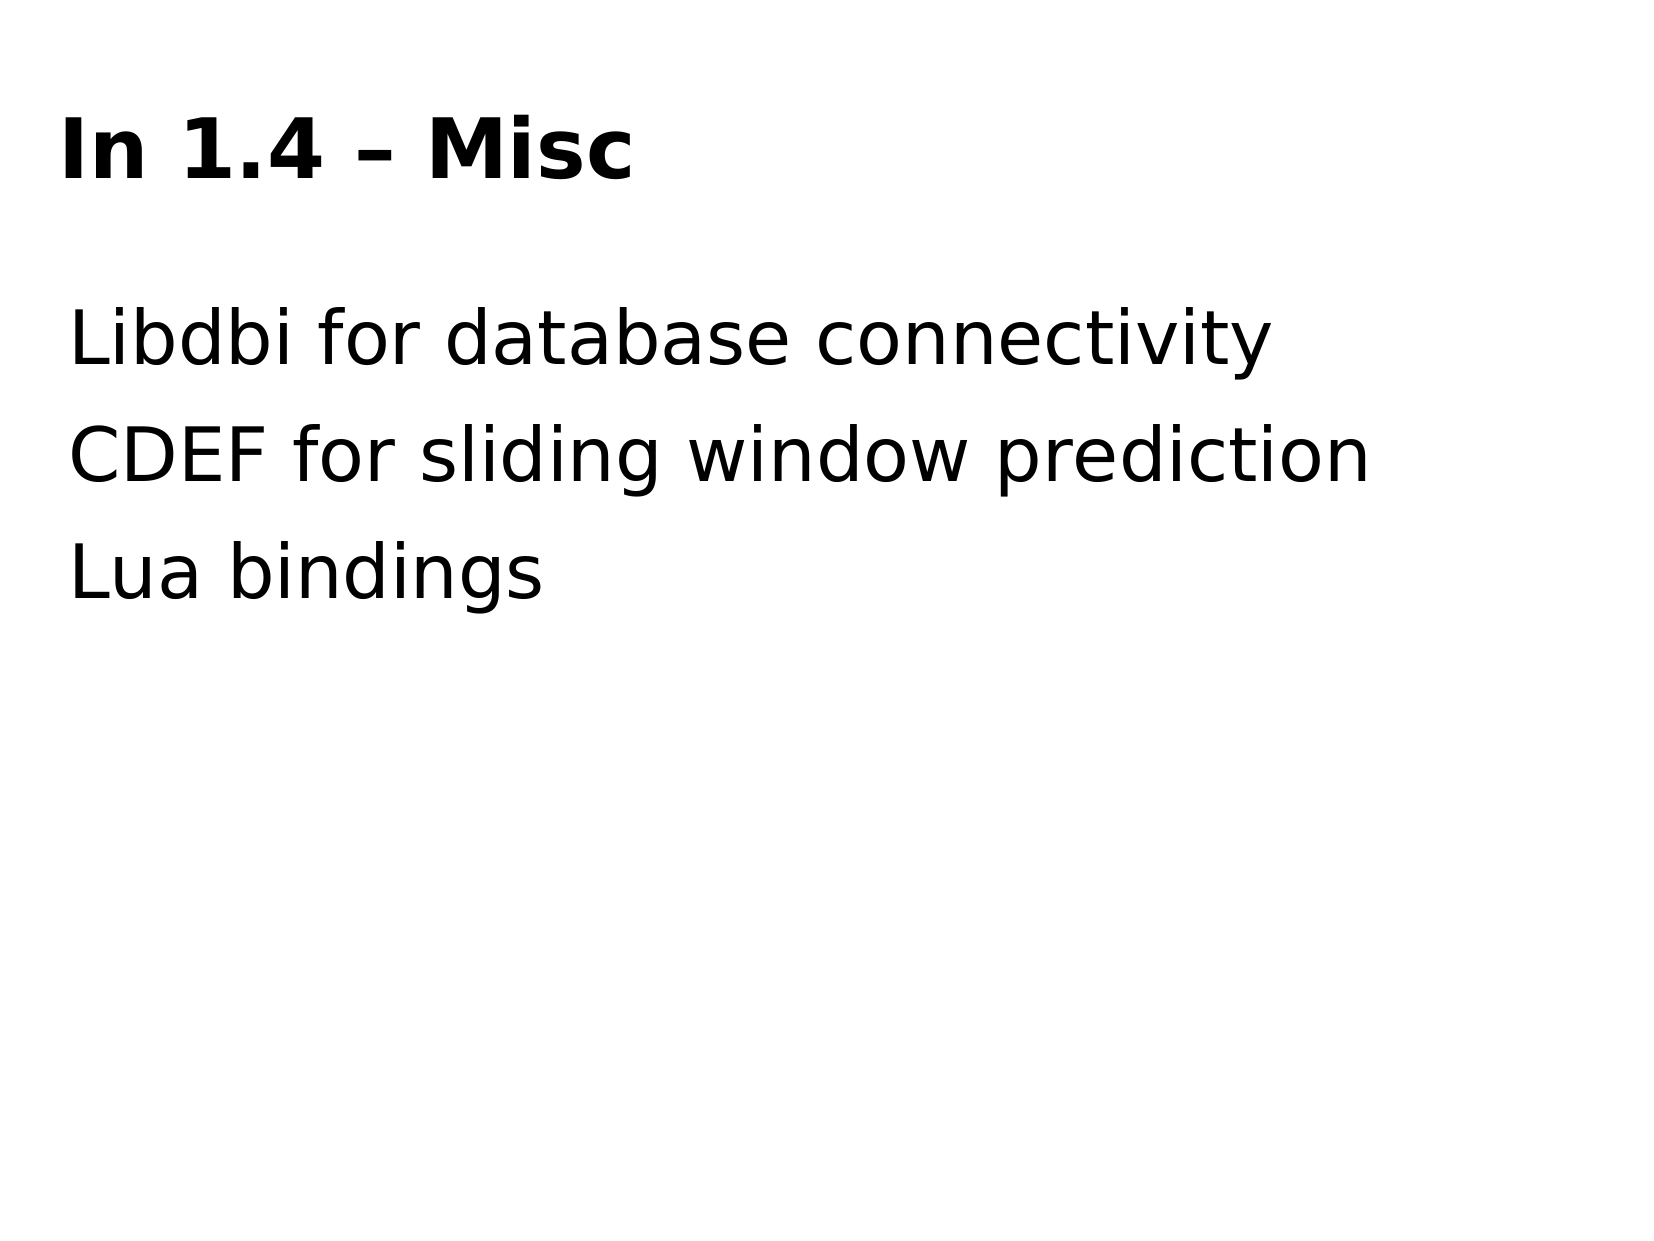

# In 1.4 – Misc
Libdbi for database connectivity
CDEF for sliding window prediction
Lua bindings